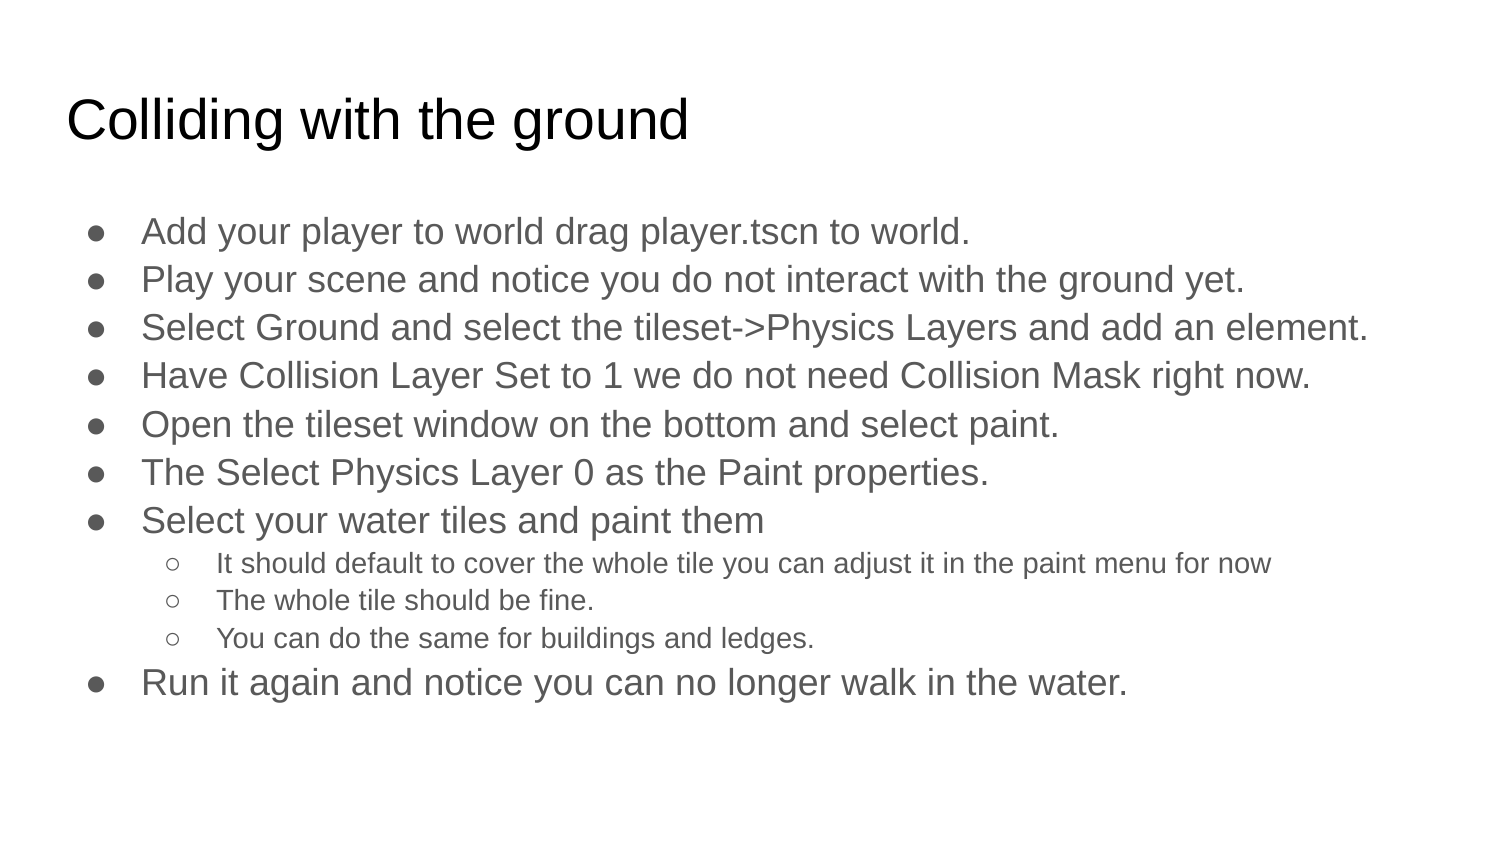

# Colliding with the ground
Add your player to world drag player.tscn to world.
Play your scene and notice you do not interact with the ground yet.
Select Ground and select the tileset->Physics Layers and add an element.
Have Collision Layer Set to 1 we do not need Collision Mask right now.
Open the tileset window on the bottom and select paint.
The Select Physics Layer 0 as the Paint properties.
Select your water tiles and paint them
It should default to cover the whole tile you can adjust it in the paint menu for now
The whole tile should be fine.
You can do the same for buildings and ledges.
Run it again and notice you can no longer walk in the water.